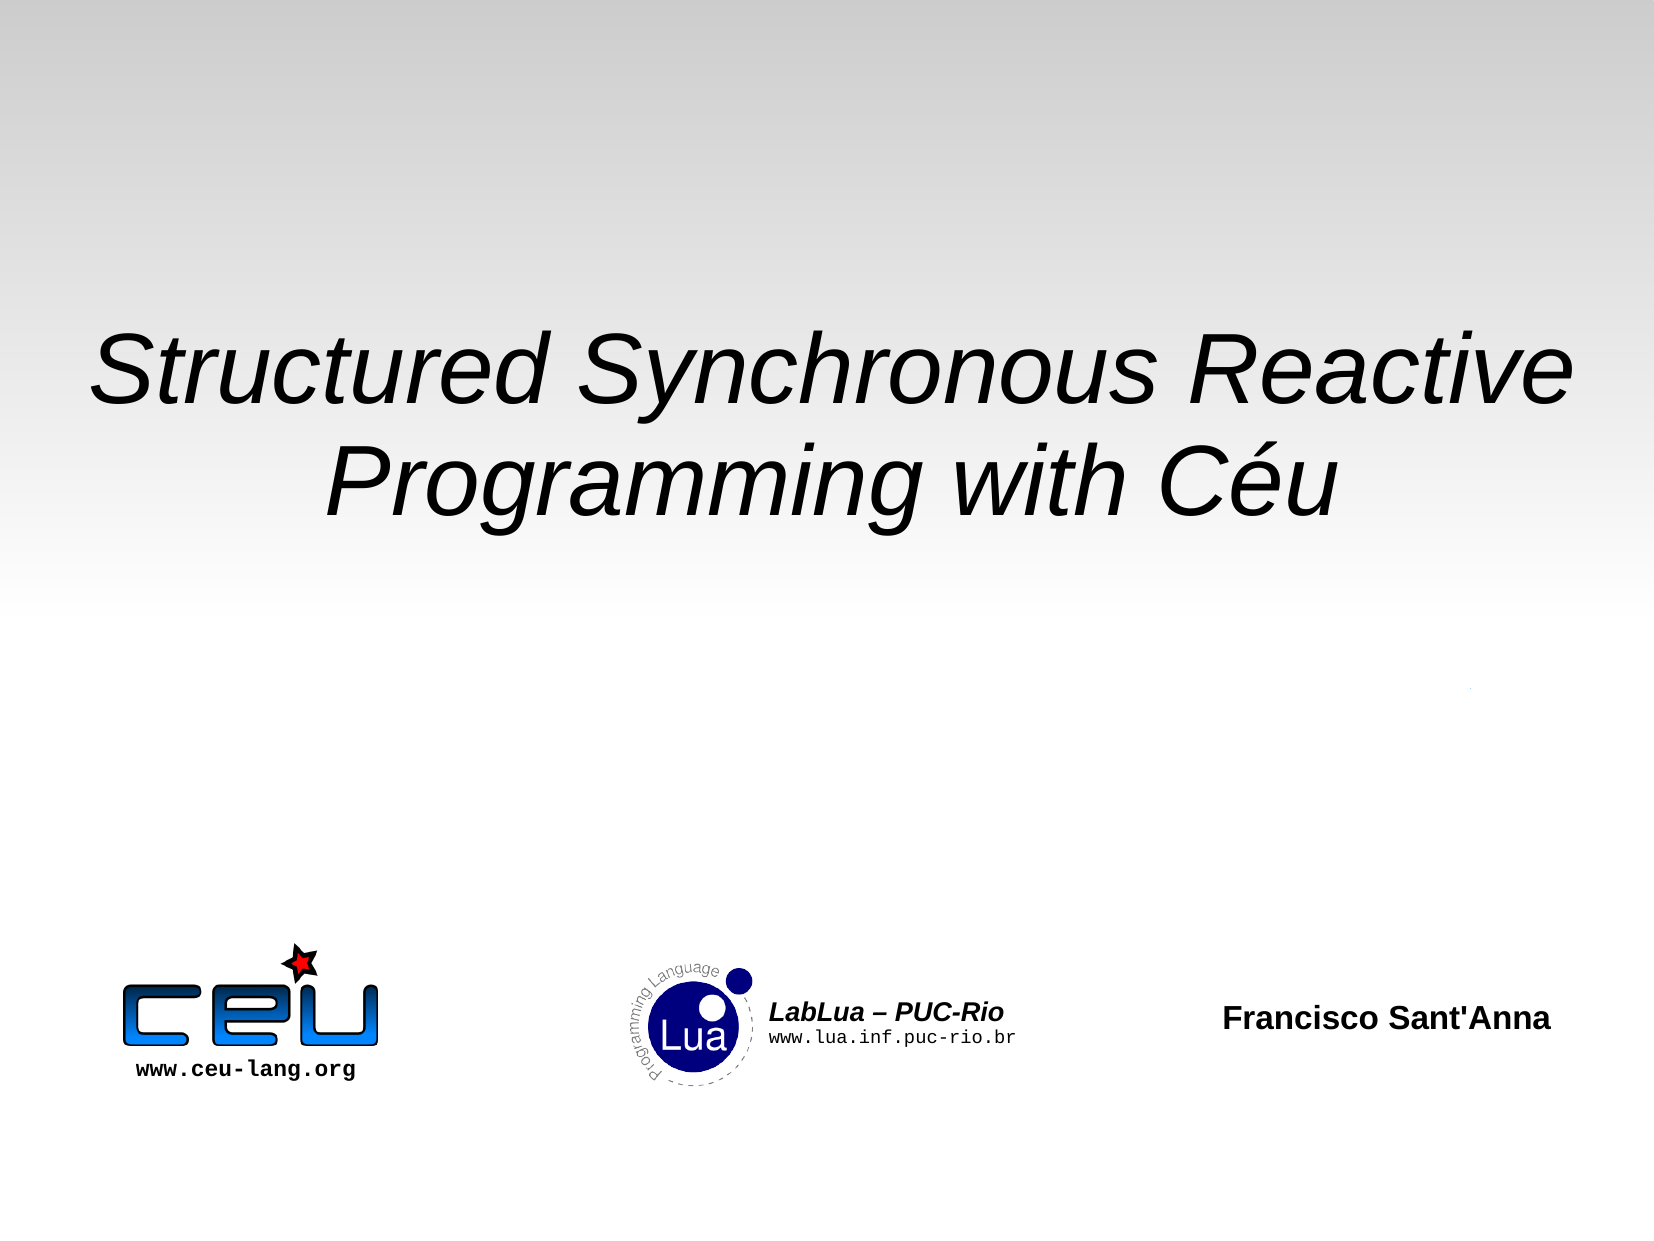

# Structured Synchronous Reactive Programming with Céu
Francisco Sant'Anna
LabLua – PUC-Rio
www.lua.inf.puc-rio.br
www.ceu-lang.org